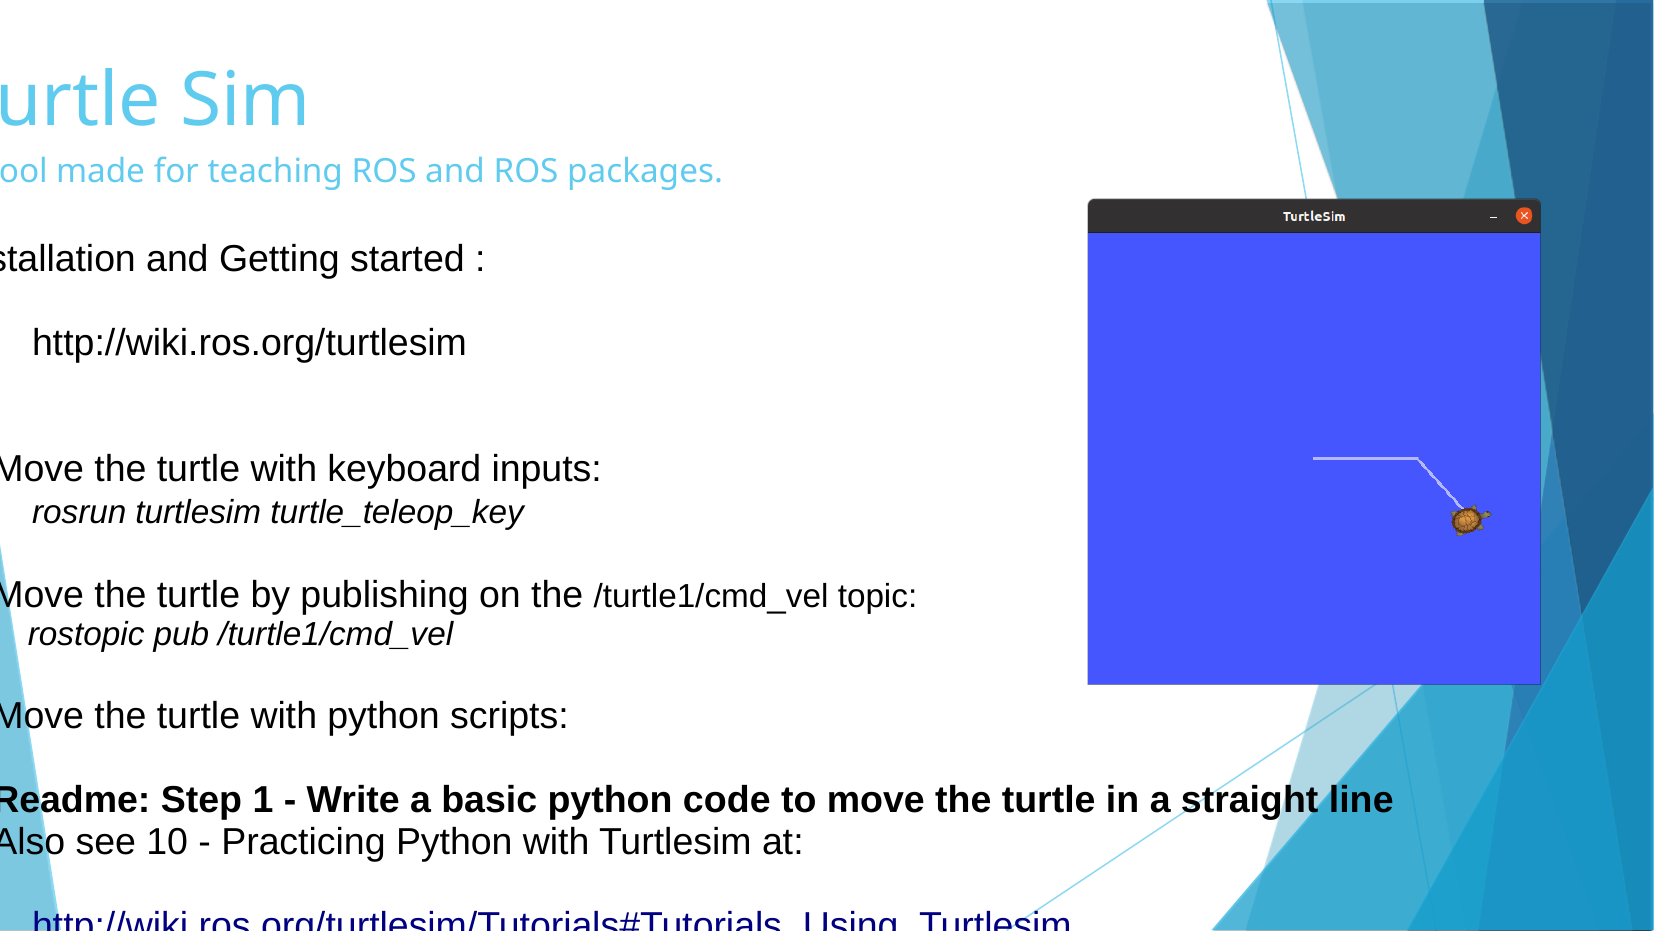

Turtle Sim
A tool made for teaching ROS and ROS packages.
Installation and Getting started :
	http://wiki.ros.org/turtlesim
Move the turtle with keyboard inputs:
	rosrun turtlesim turtle_teleop_key
Move the turtle by publishing on the /turtle1/cmd_vel topic:
rostopic pub /turtle1/cmd_vel
Move the turtle with python scripts:
Readme: Step 1 - Write a basic python code to move the turtle in a straight line
Also see 10 - Practicing Python with Turtlesim at:
	http://wiki.ros.org/turtlesim/Tutorials#Tutorials_Using_Turtlesim